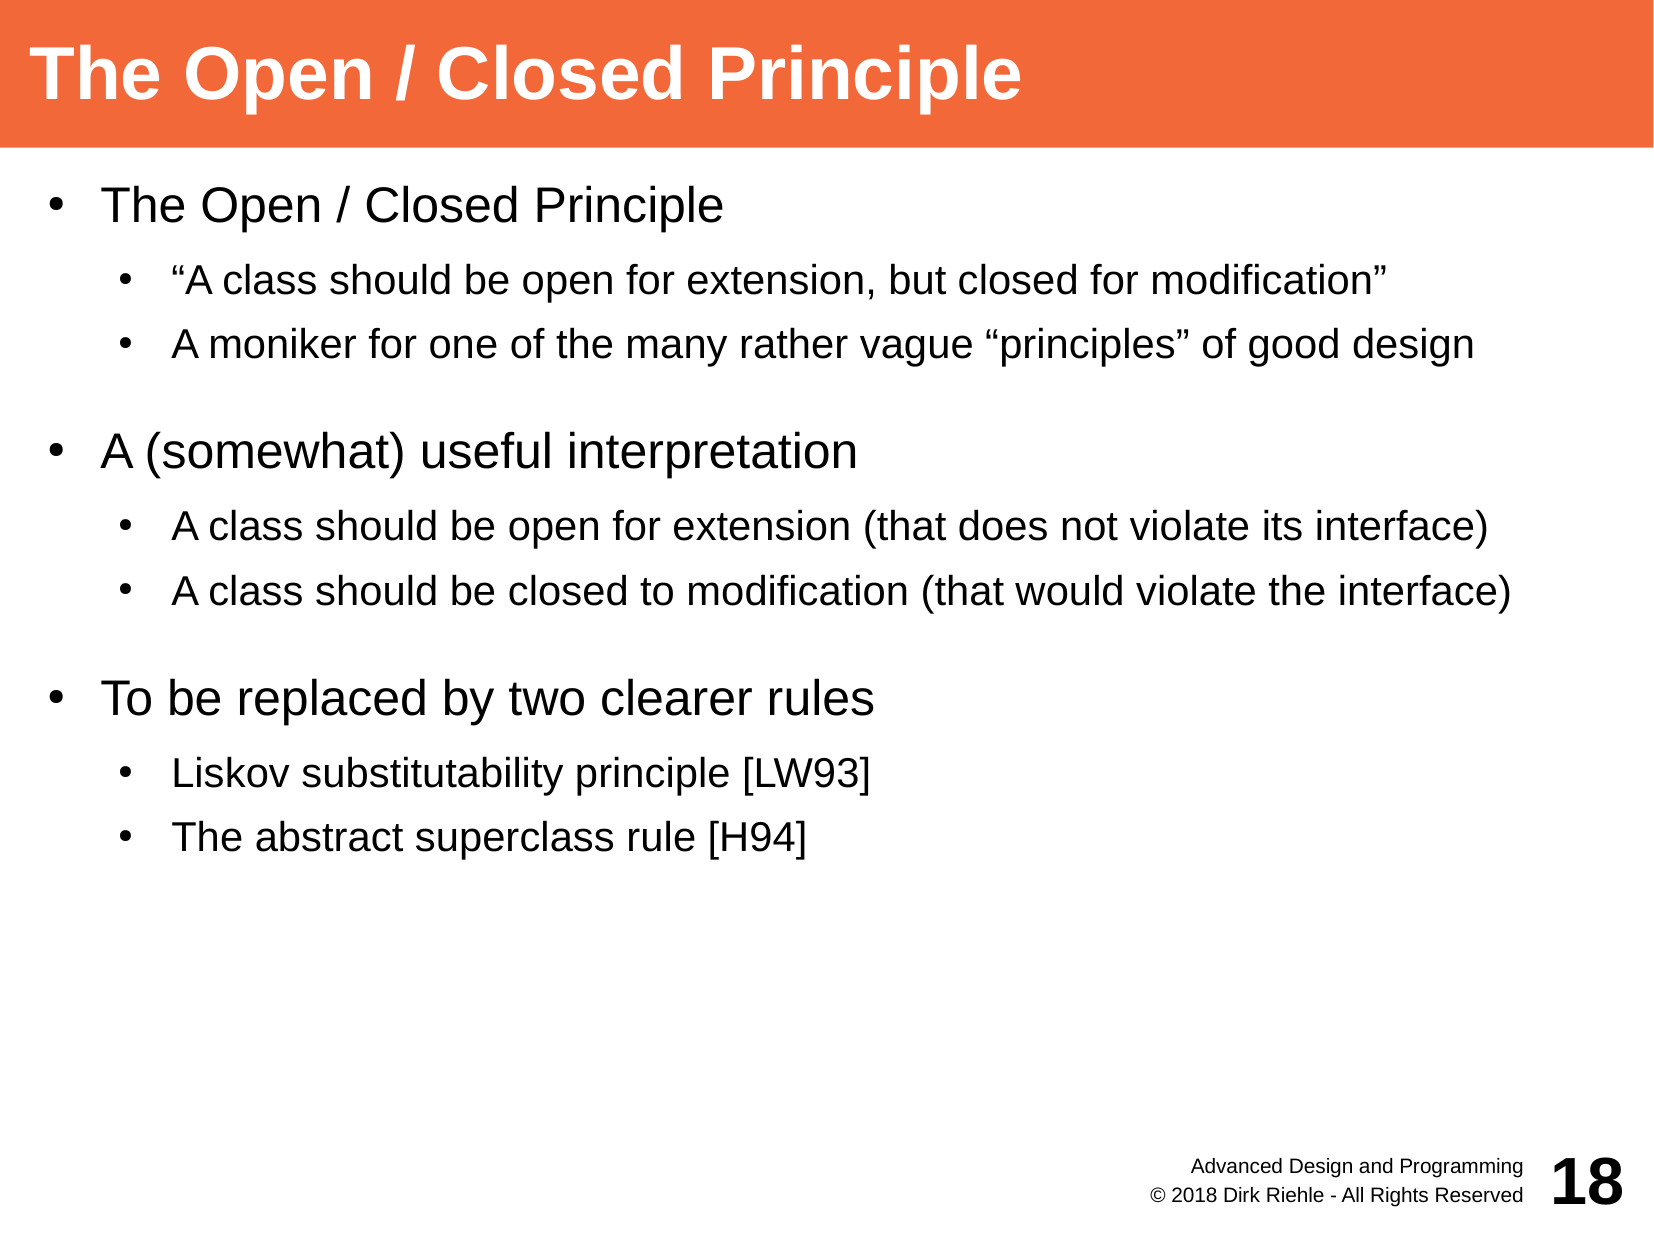

# The Open / Closed Principle
The Open / Closed Principle
“A class should be open for extension, but closed for modification”
A moniker for one of the many rather vague “principles” of good design
A (somewhat) useful interpretation
A class should be open for extension (that does not violate its interface)
A class should be closed to modification (that would violate the interface)
To be replaced by two clearer rules
Liskov substitutability principle [LW93]
The abstract superclass rule [H94]
Advanced Design and Programming
18
© 2018 Dirk Riehle - All Rights Reserved